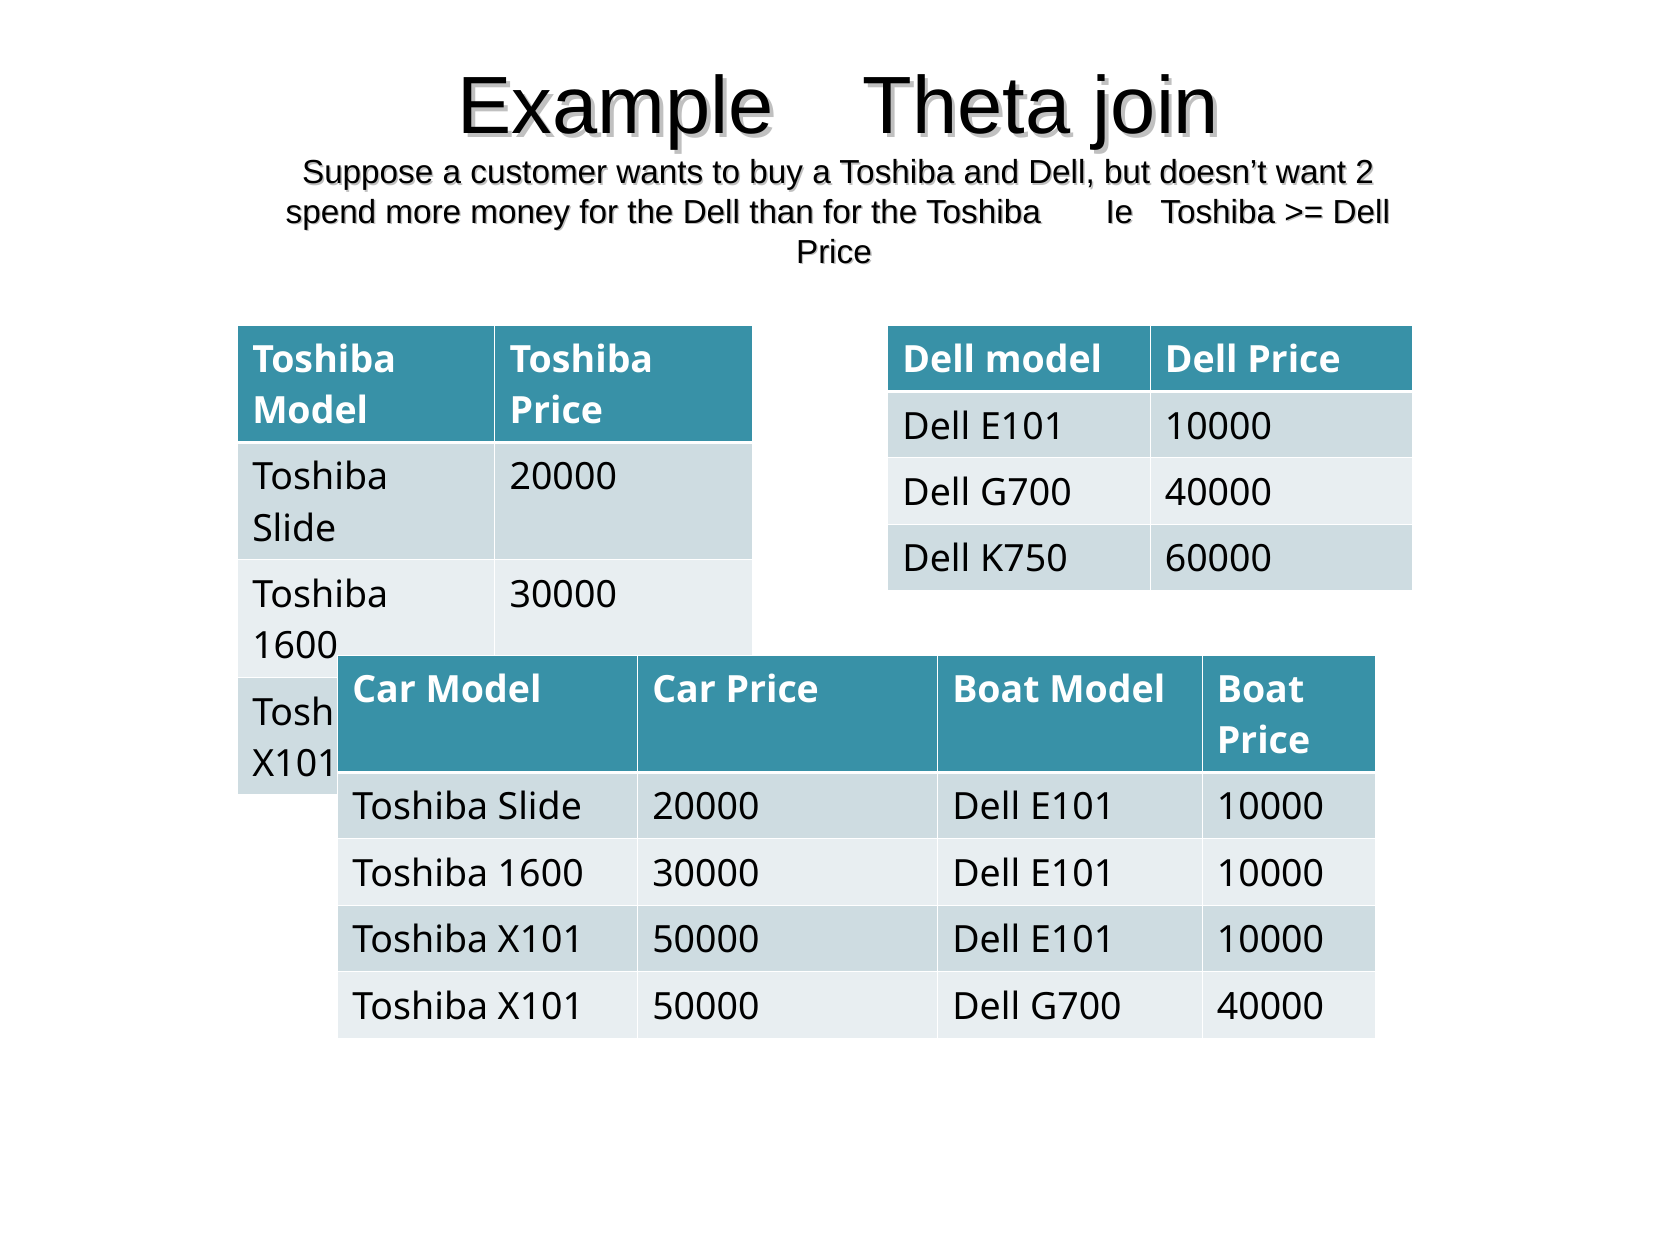

# Example Theta join Suppose a customer wants to buy a Toshiba and Dell, but doesn’t want 2 spend more money for the Dell than for the Toshiba Ie Toshiba >= Dell Price
| Toshiba Model | Toshiba Price |
| --- | --- |
| Toshiba Slide | 20000 |
| Toshiba 1600 | 30000 |
| Toshiba X101 | 50000 |
| Dell model | Dell Price |
| --- | --- |
| Dell E101 | 10000 |
| Dell G700 | 40000 |
| Dell K750 | 60000 |
| Car Model | Car Price | Boat Model | Boat Price |
| --- | --- | --- | --- |
| Toshiba Slide | 20000 | Dell E101 | 10000 |
| Toshiba 1600 | 30000 | Dell E101 | 10000 |
| Toshiba X101 | 50000 | Dell E101 | 10000 |
| Toshiba X101 | 50000 | Dell G700 | 40000 |